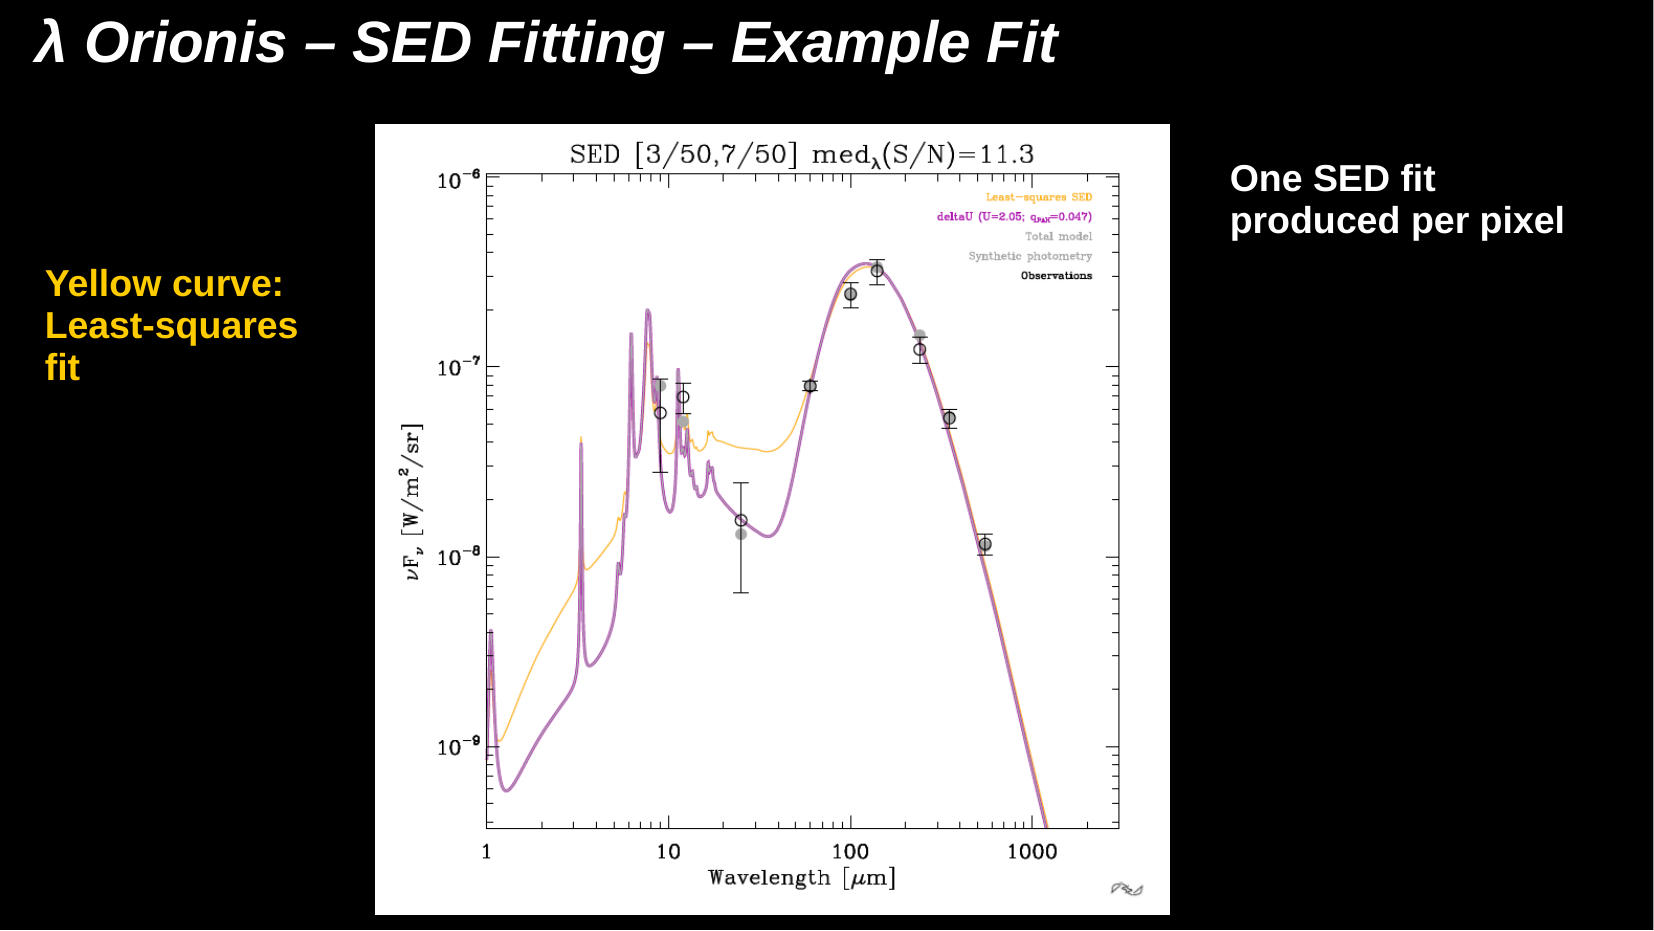

# λ Orionis – SED Fitting – Example Fit
One SED fit produced per pixel
Yellow curve:
Least-squares fit